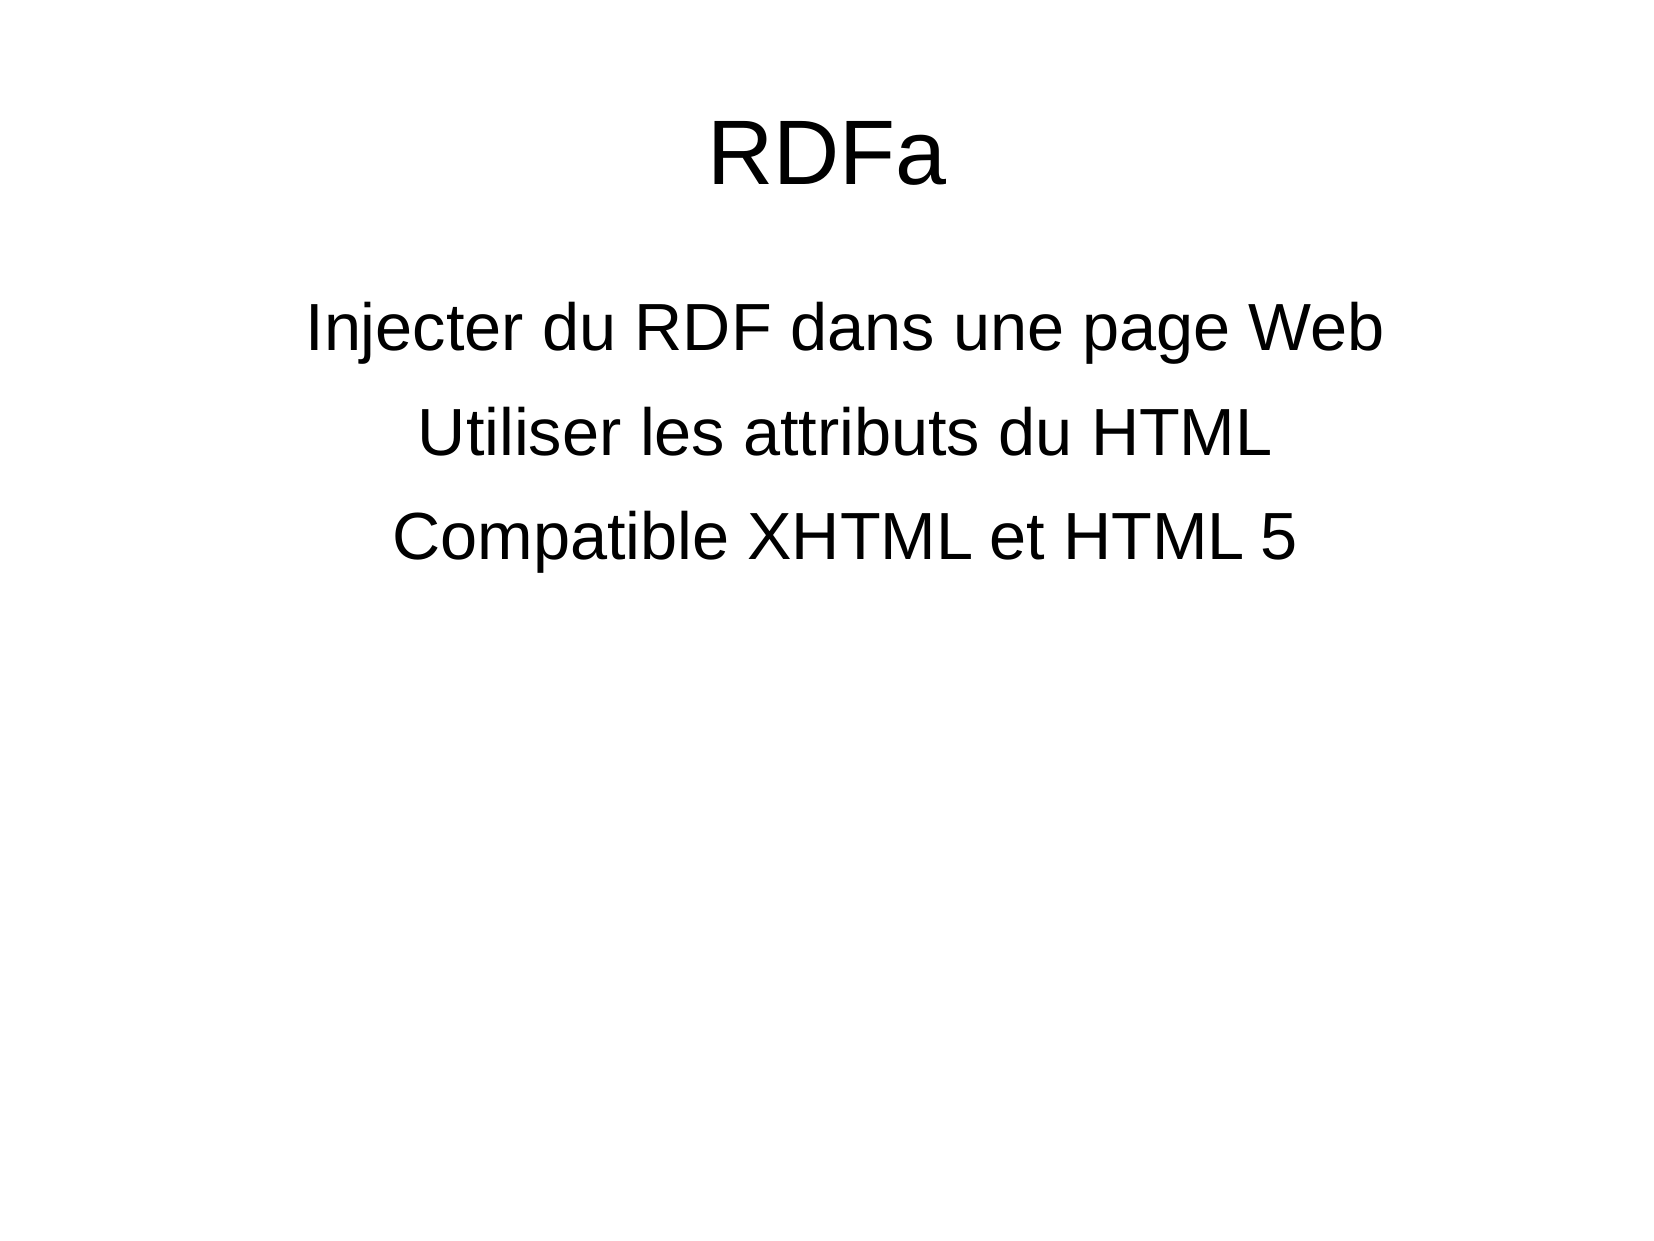

# RDFa
Injecter du RDF dans une page Web
Utiliser les attributs du HTML
Compatible XHTML et HTML 5